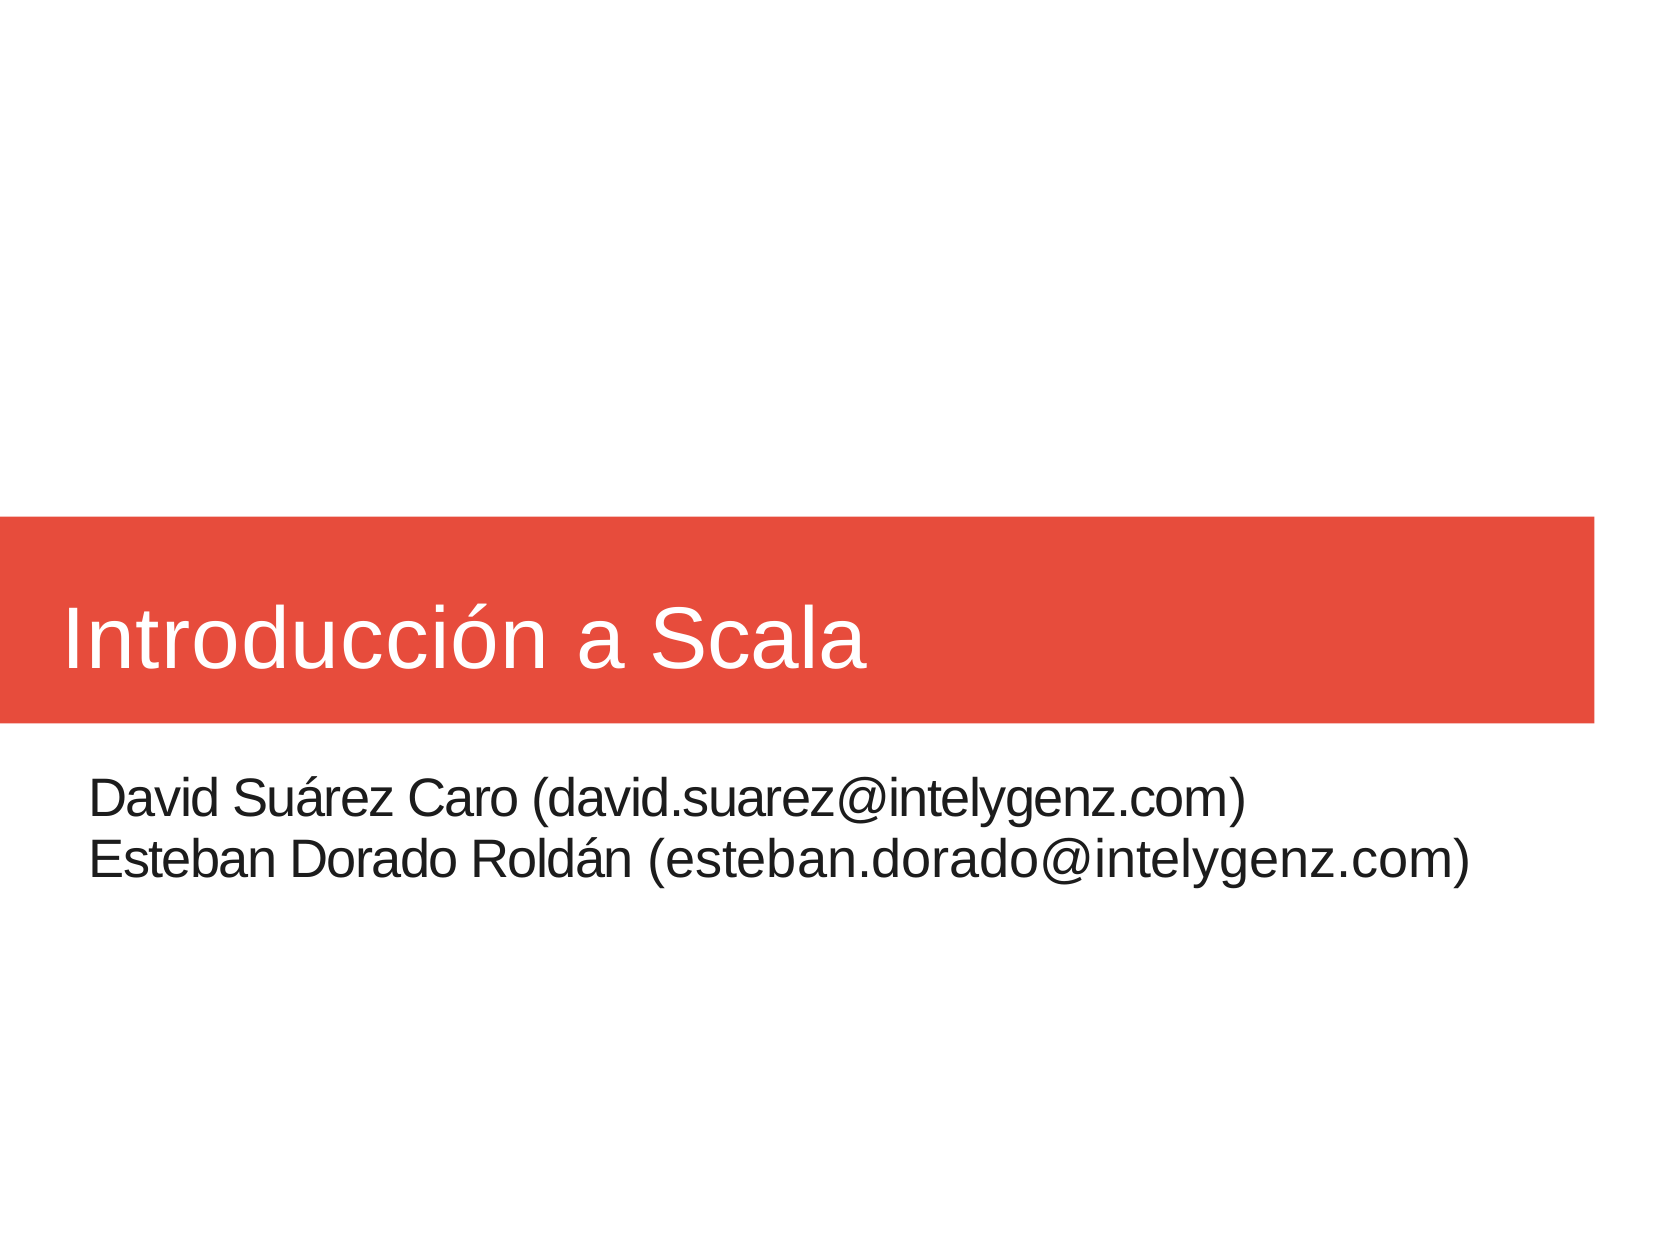

# Introducción a Scala
David Suárez Caro (david.suarez@intelygenz.com)
Esteban Dorado Roldán (esteban.dorado@intelygenz.com)